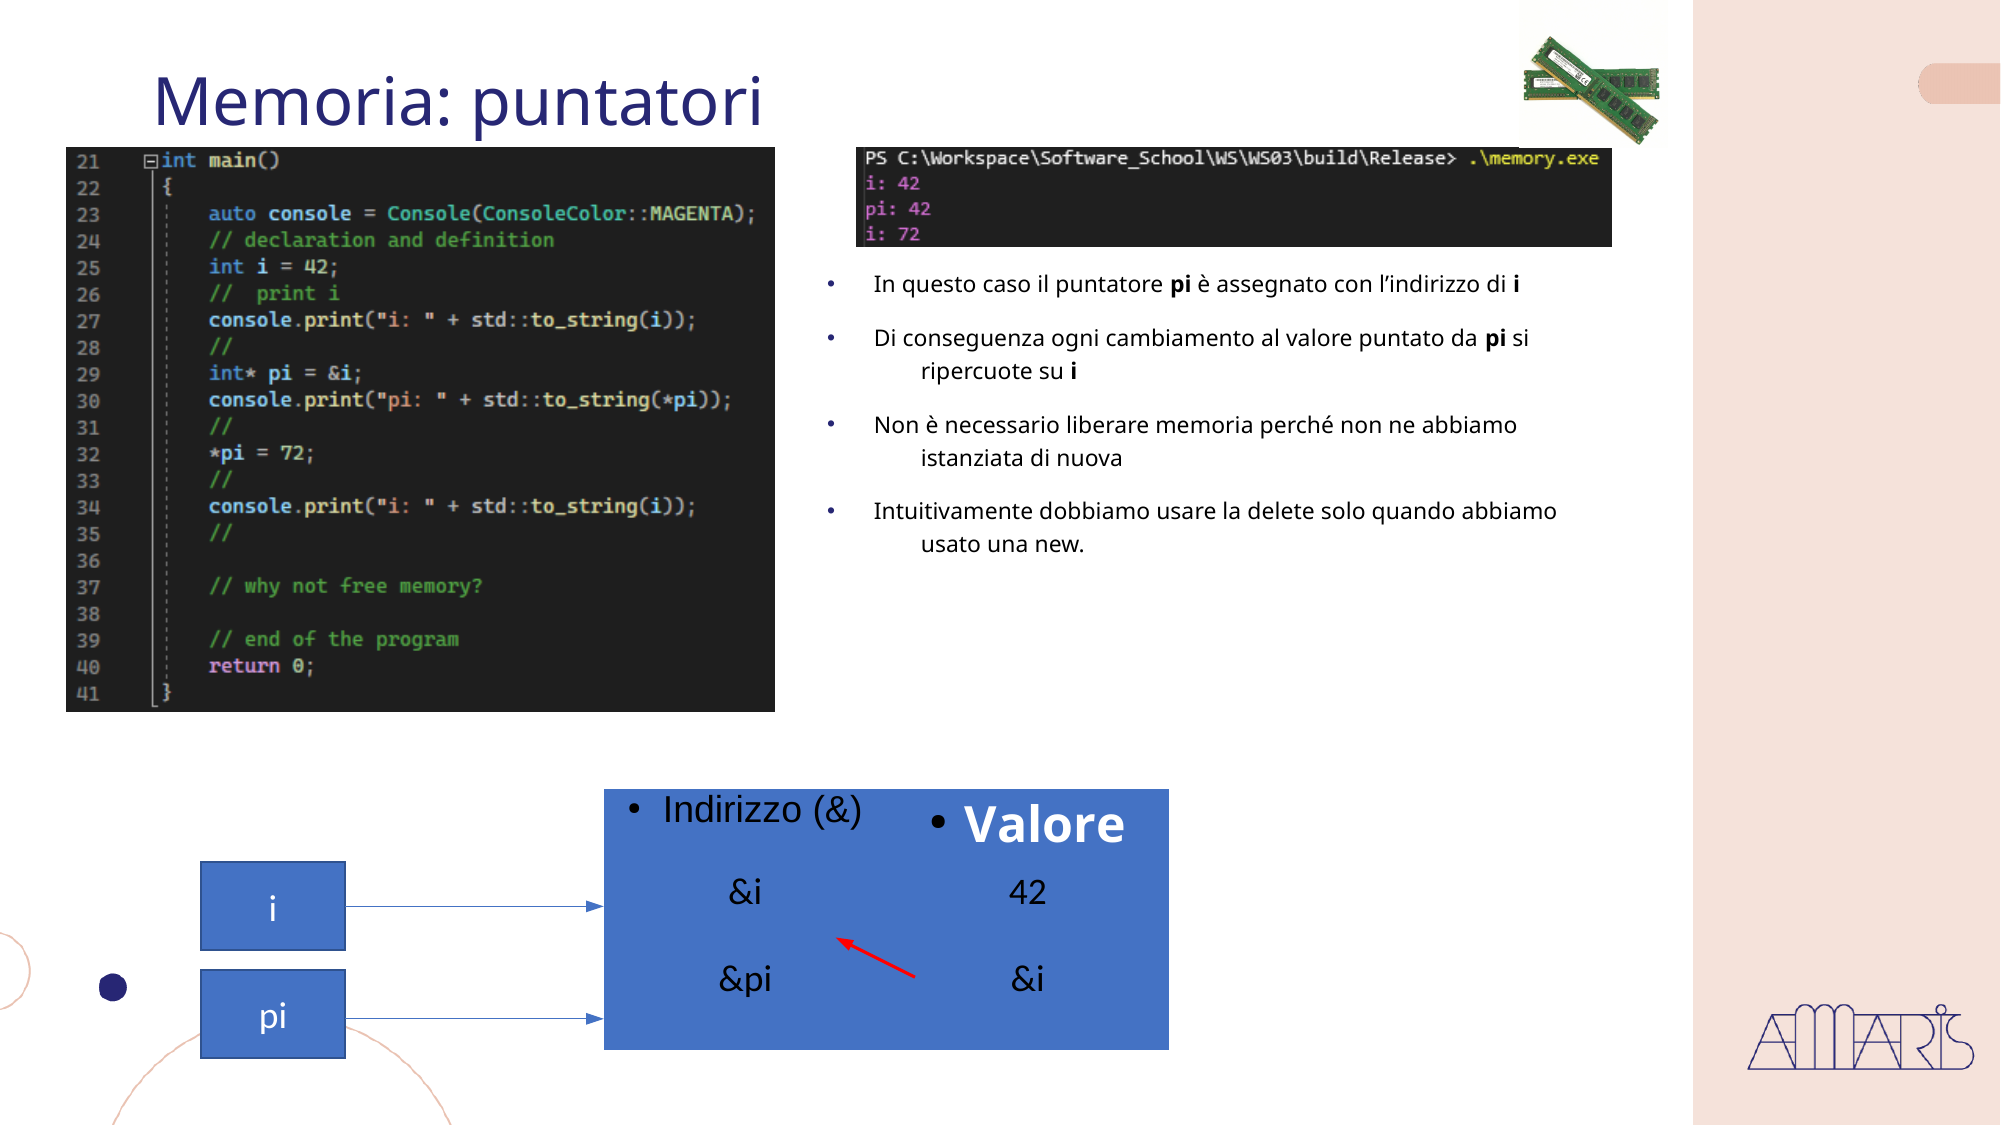

# Memoria: puntatori
In questo caso il puntatore pi è assegnato con l’indirizzo di i
Di conseguenza ogni cambiamento al valore puntato da pi si ripercuote su i
Non è necessario liberare memoria perché non ne abbiamo istanziata di nuova
Intuitivamente dobbiamo usare la delete solo quando abbiamo usato una new.
| Indirizzo (&) | Valore |
| --- | --- |
| &i | 42 |
| &pi | &i |
i
pi